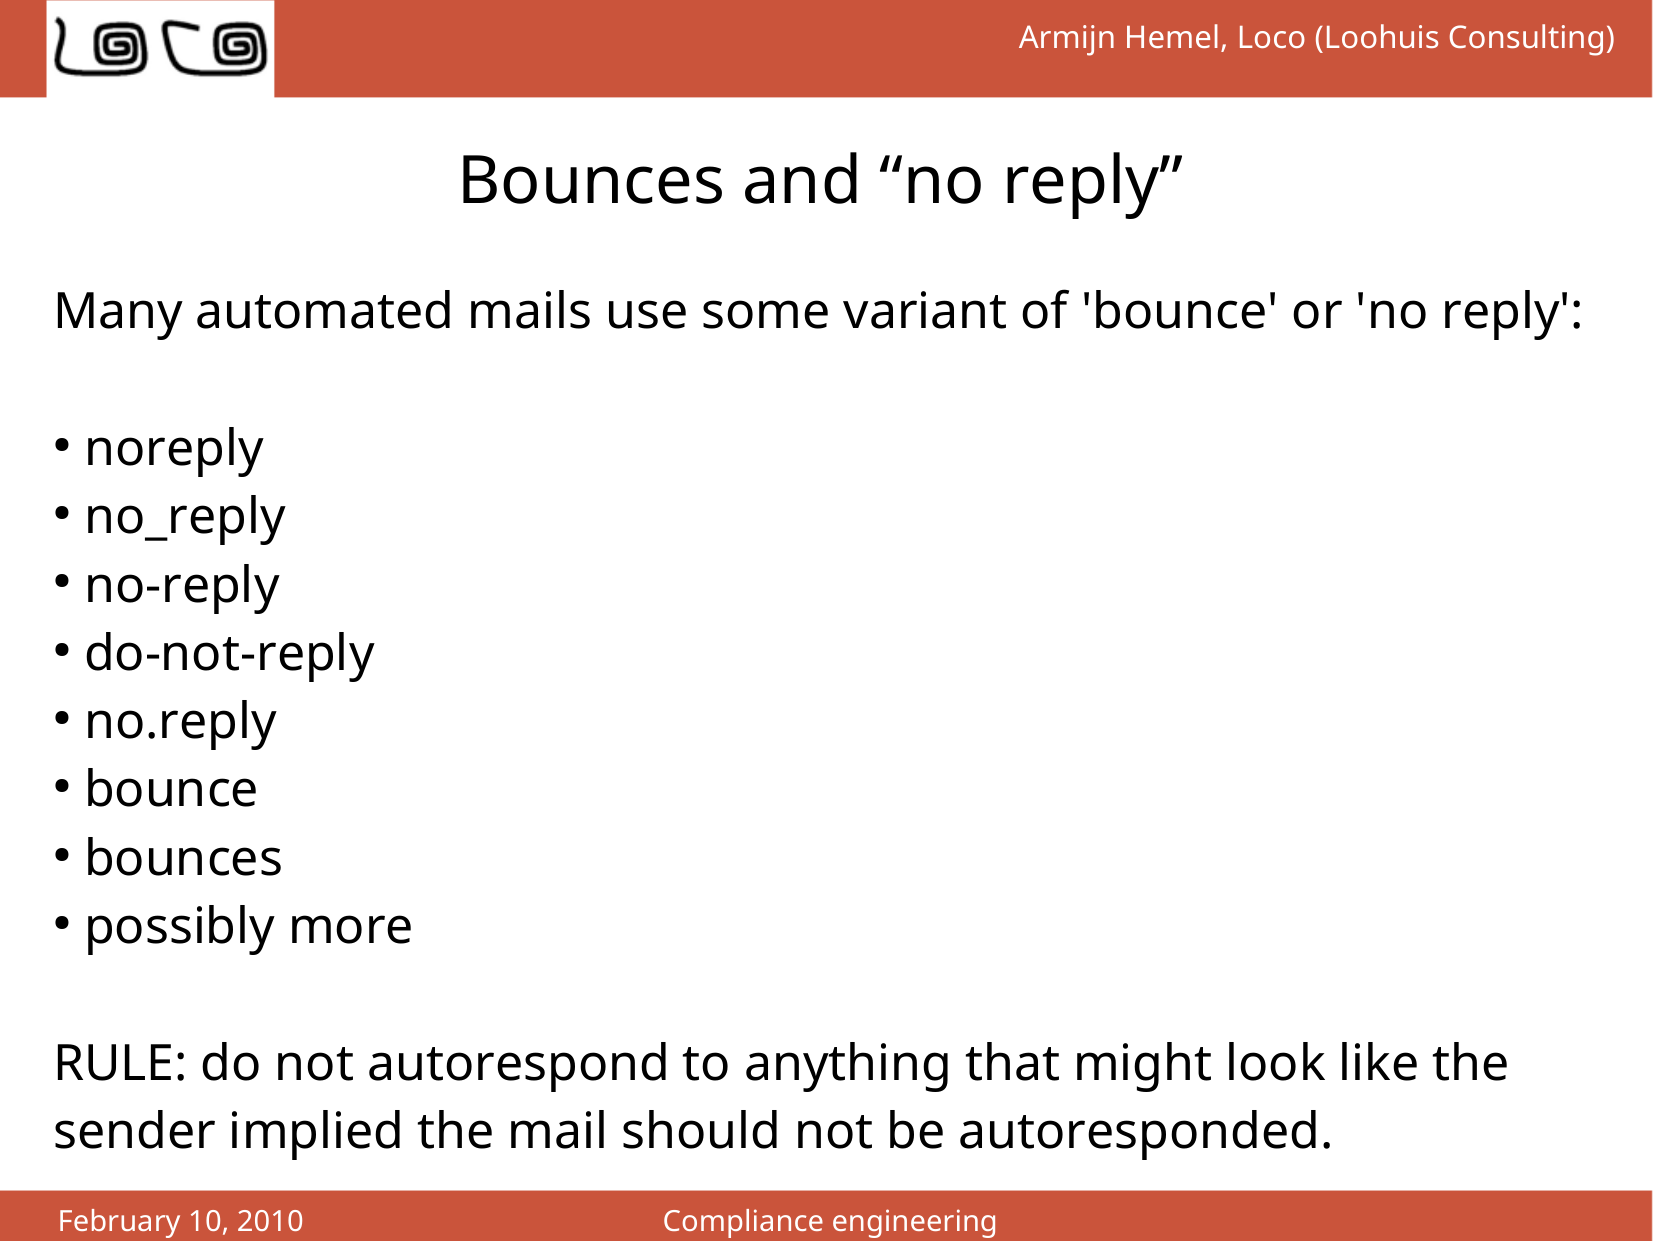

# Bounces and “no reply”
Many automated mails use some variant of 'bounce' or 'no reply':
 noreply
 no_reply
 no-reply
 do-not-reply
 no.reply
 bounce
 bounces
 possibly more
RULE: do not autorespond to anything that might look like the sender implied the mail should not be autoresponded.
Comet: practical solution or crutch?